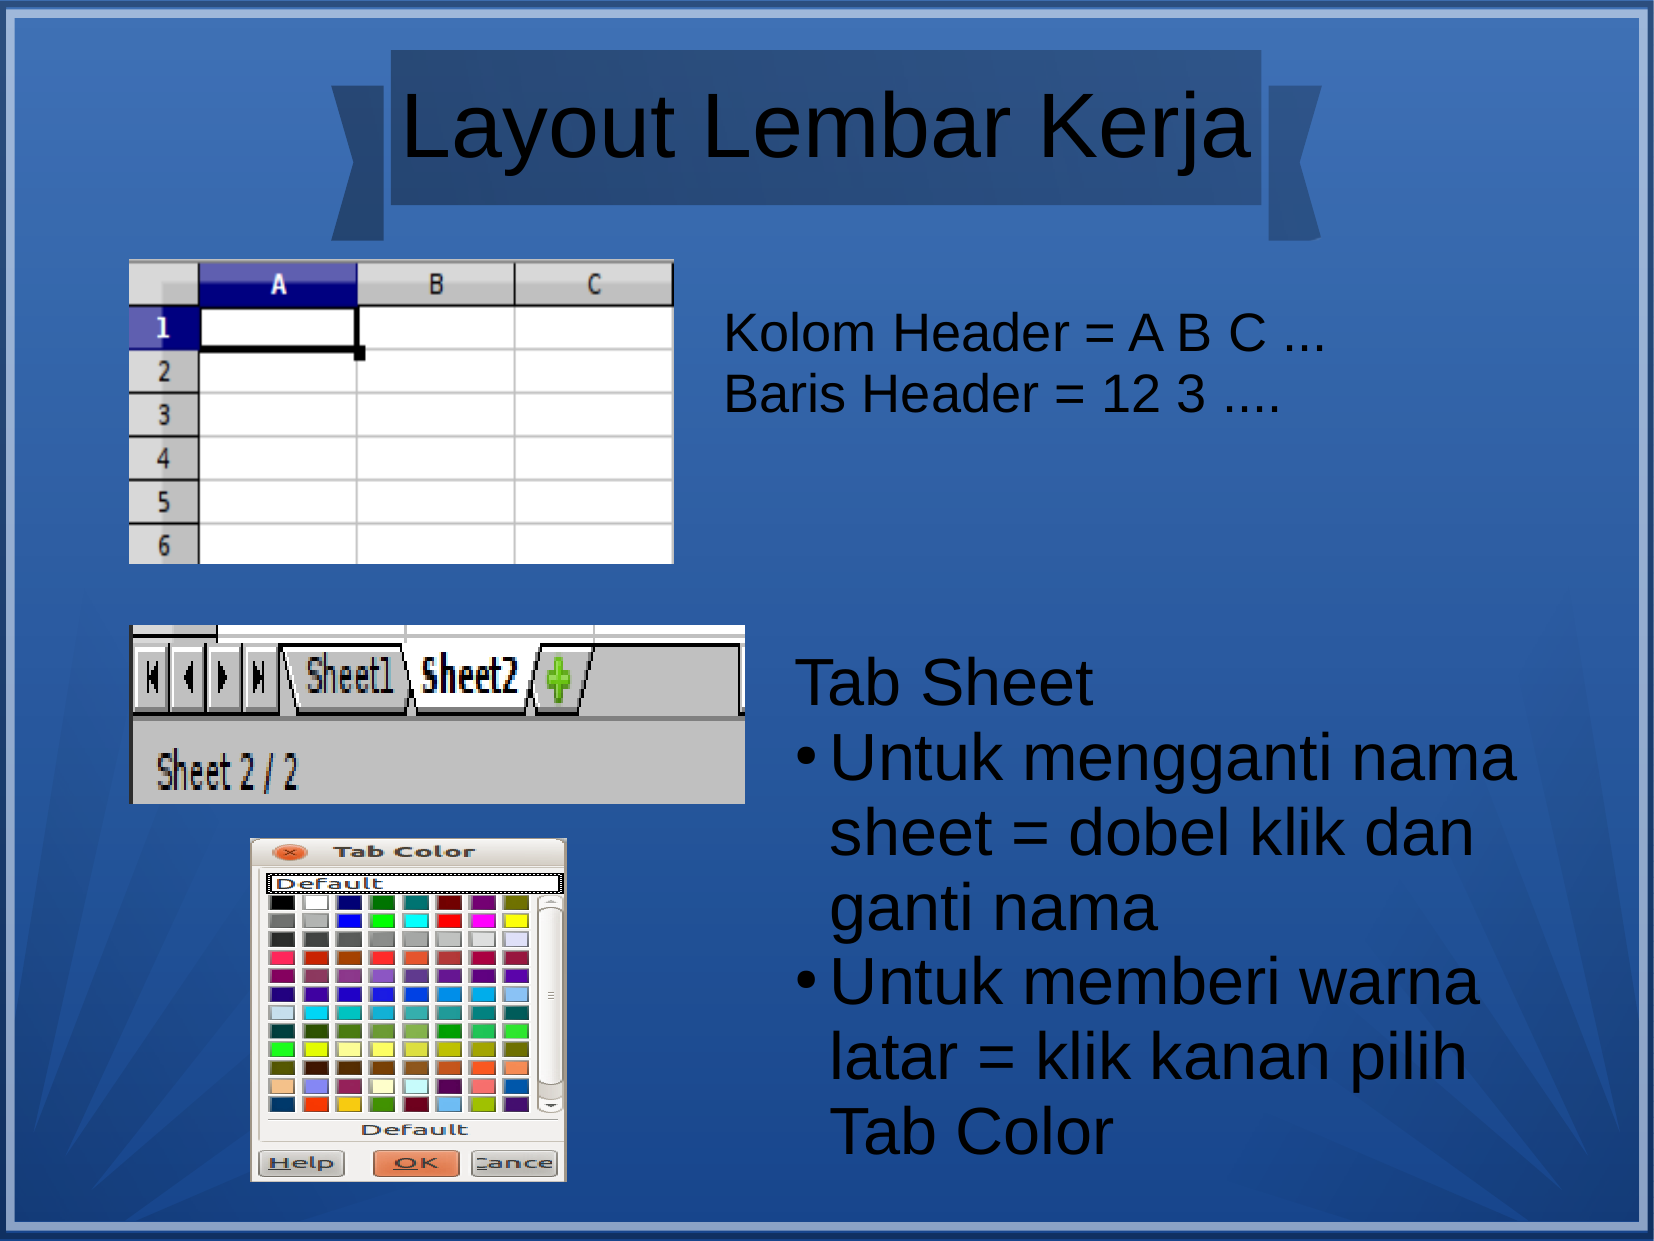

# Layout Lembar Kerja
Kolom Header = A B C ...
Baris Header = 12 3 ....
Tab Sheet
Untuk mengganti nama sheet = dobel klik dan ganti nama
Untuk memberi warna latar = klik kanan pilih Tab Color